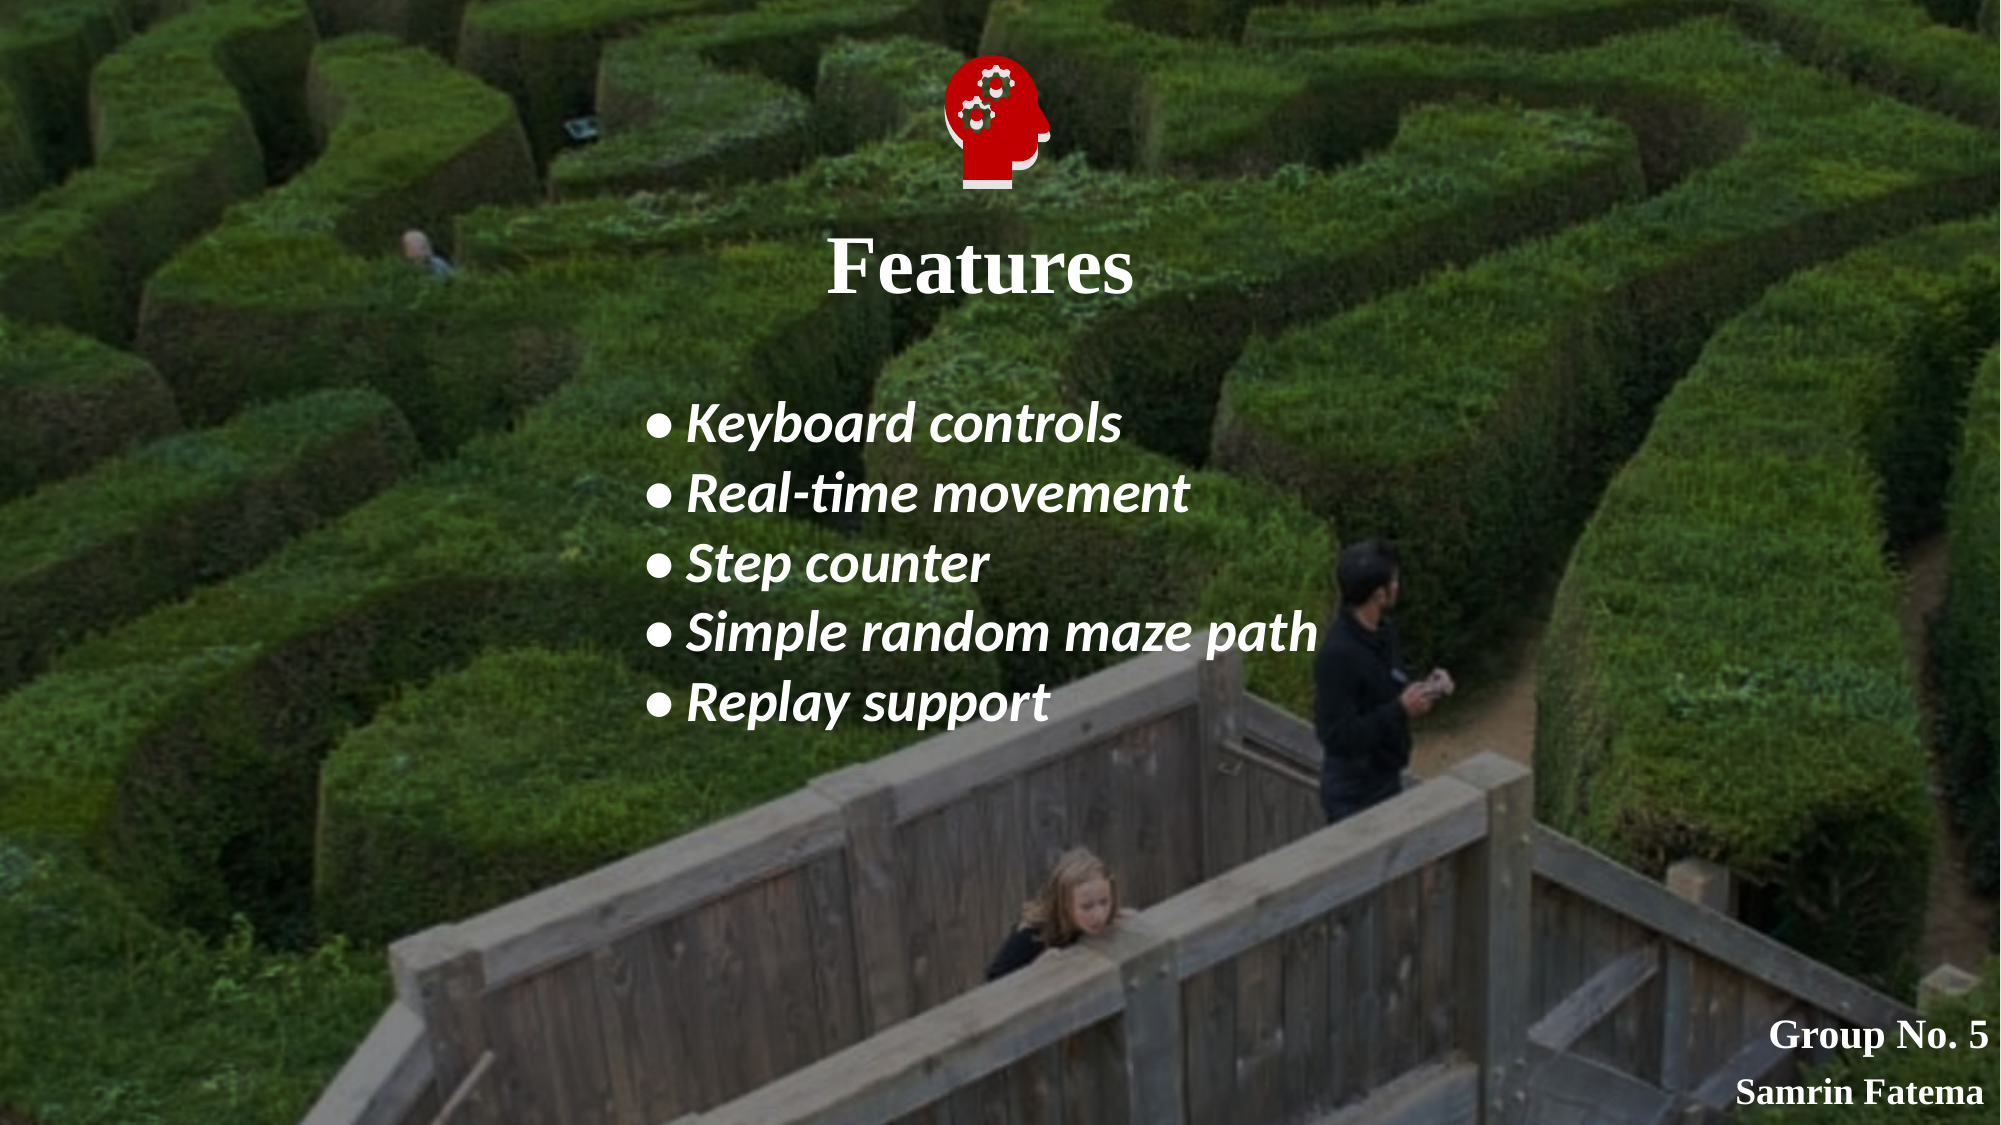

Features
• Keyboard controls
• Real-time movement
• Step counter
• Simple random maze path
• Replay support
Group No. 5
Samrin Fatema